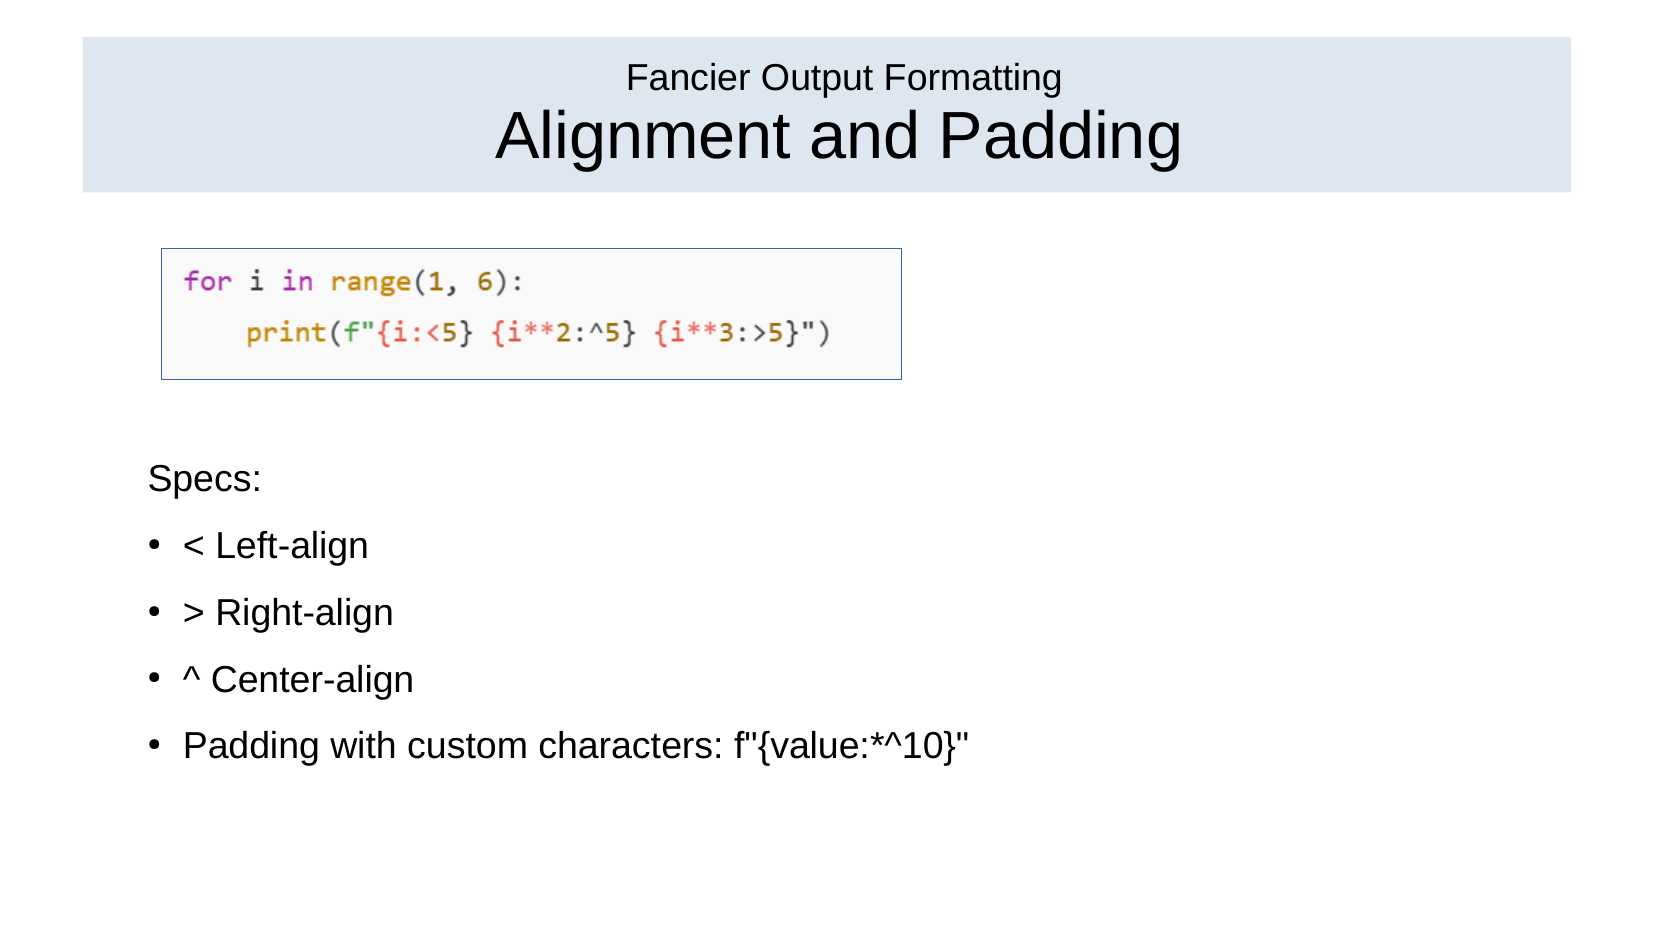

# Fancier Output Formatting Alignment and Padding
Specs:
< Left-align
> Right-align
^ Center-align
Padding with custom characters: f"{value:*^10}"